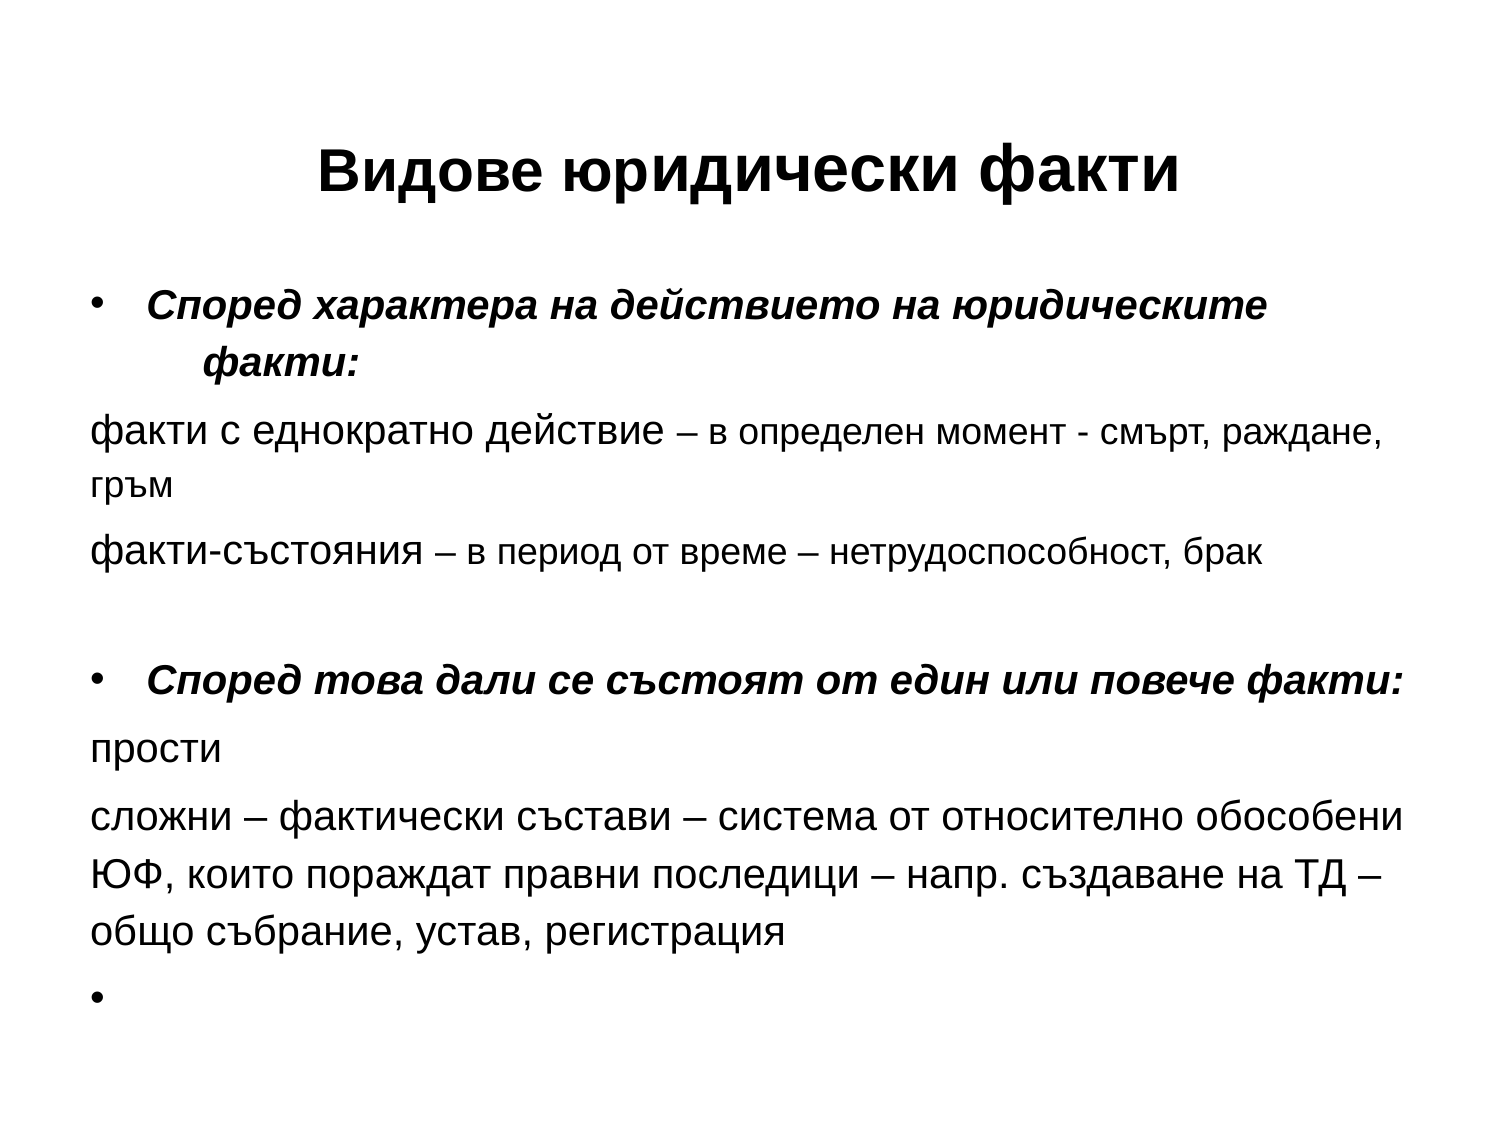

# Видове юридически факти
Според характера на действието на юридическите факти:
факти с еднократно действие – в определен момент - смърт, раждане, гръм
факти-състояния – в период от време – нетрудоспособност, брак
Според това дали се състоят от един или повече факти:
прости
сложни – фактически състави – система от относително обособени ЮФ, които пораждат правни последици – напр. създаване на ТД – общо събрание, устав, регистрация